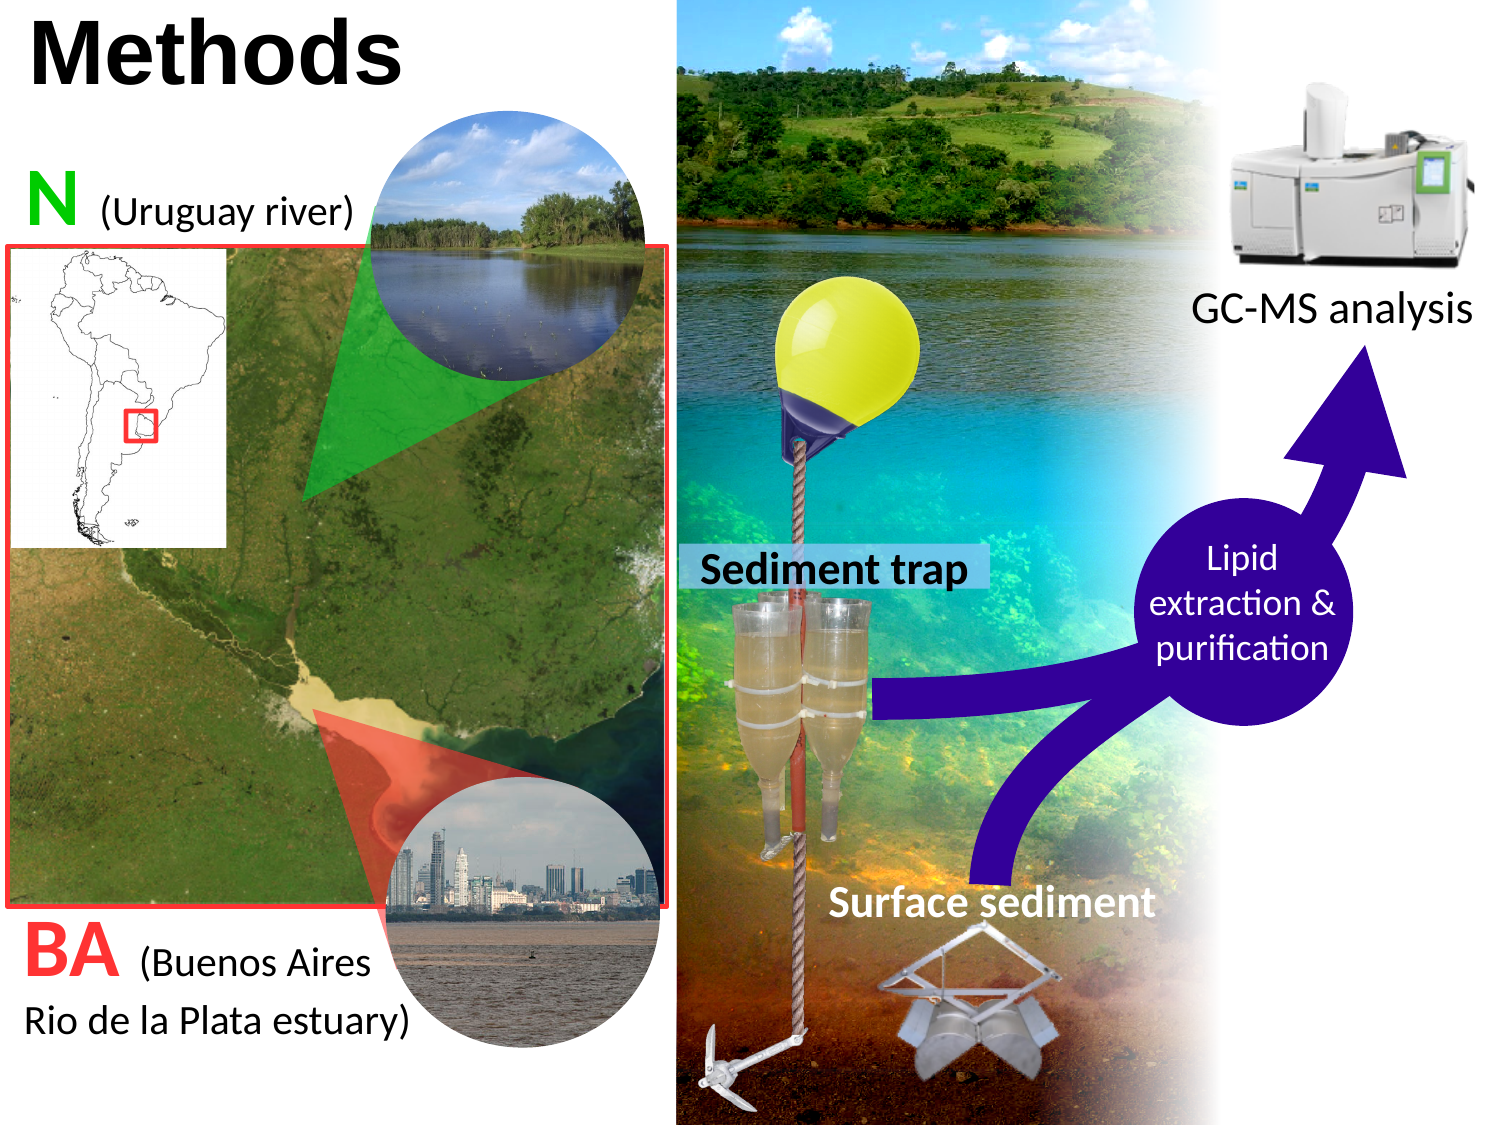

Methods
N (Uruguay river)
GC-MS analysis
Lipid extraction & purification
Sediment trap
Surface sediment
BA (Buenos Aires
Rio de la Plata estuary)